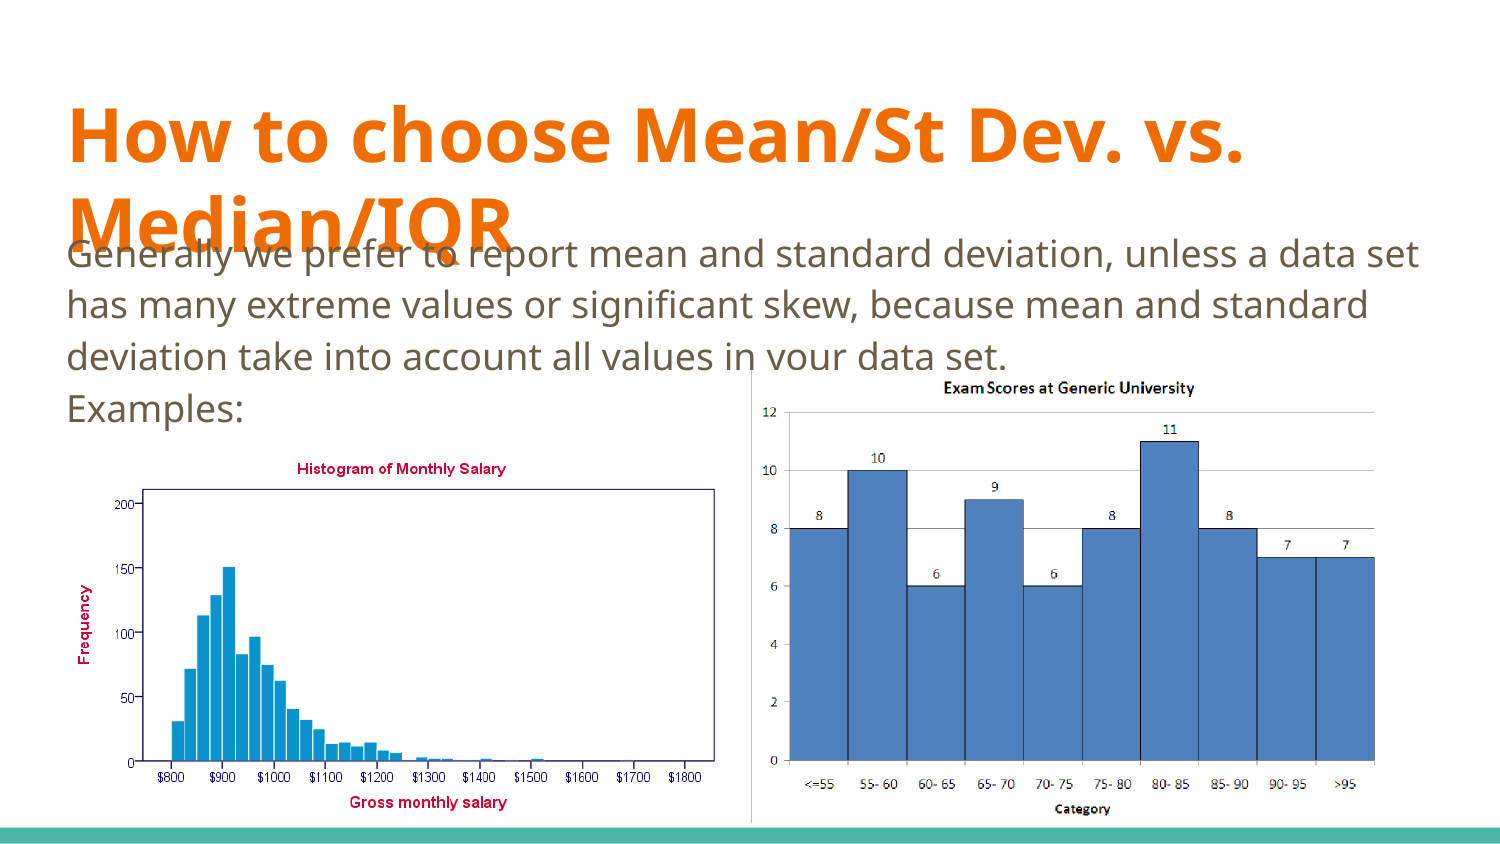

# How to choose Mean/St Dev. vs. Median/IQR
Generally we prefer to report mean and standard deviation, unless a data set has many extreme values or significant skew, because mean and standard deviation take into account all values in your data set.
Examples: